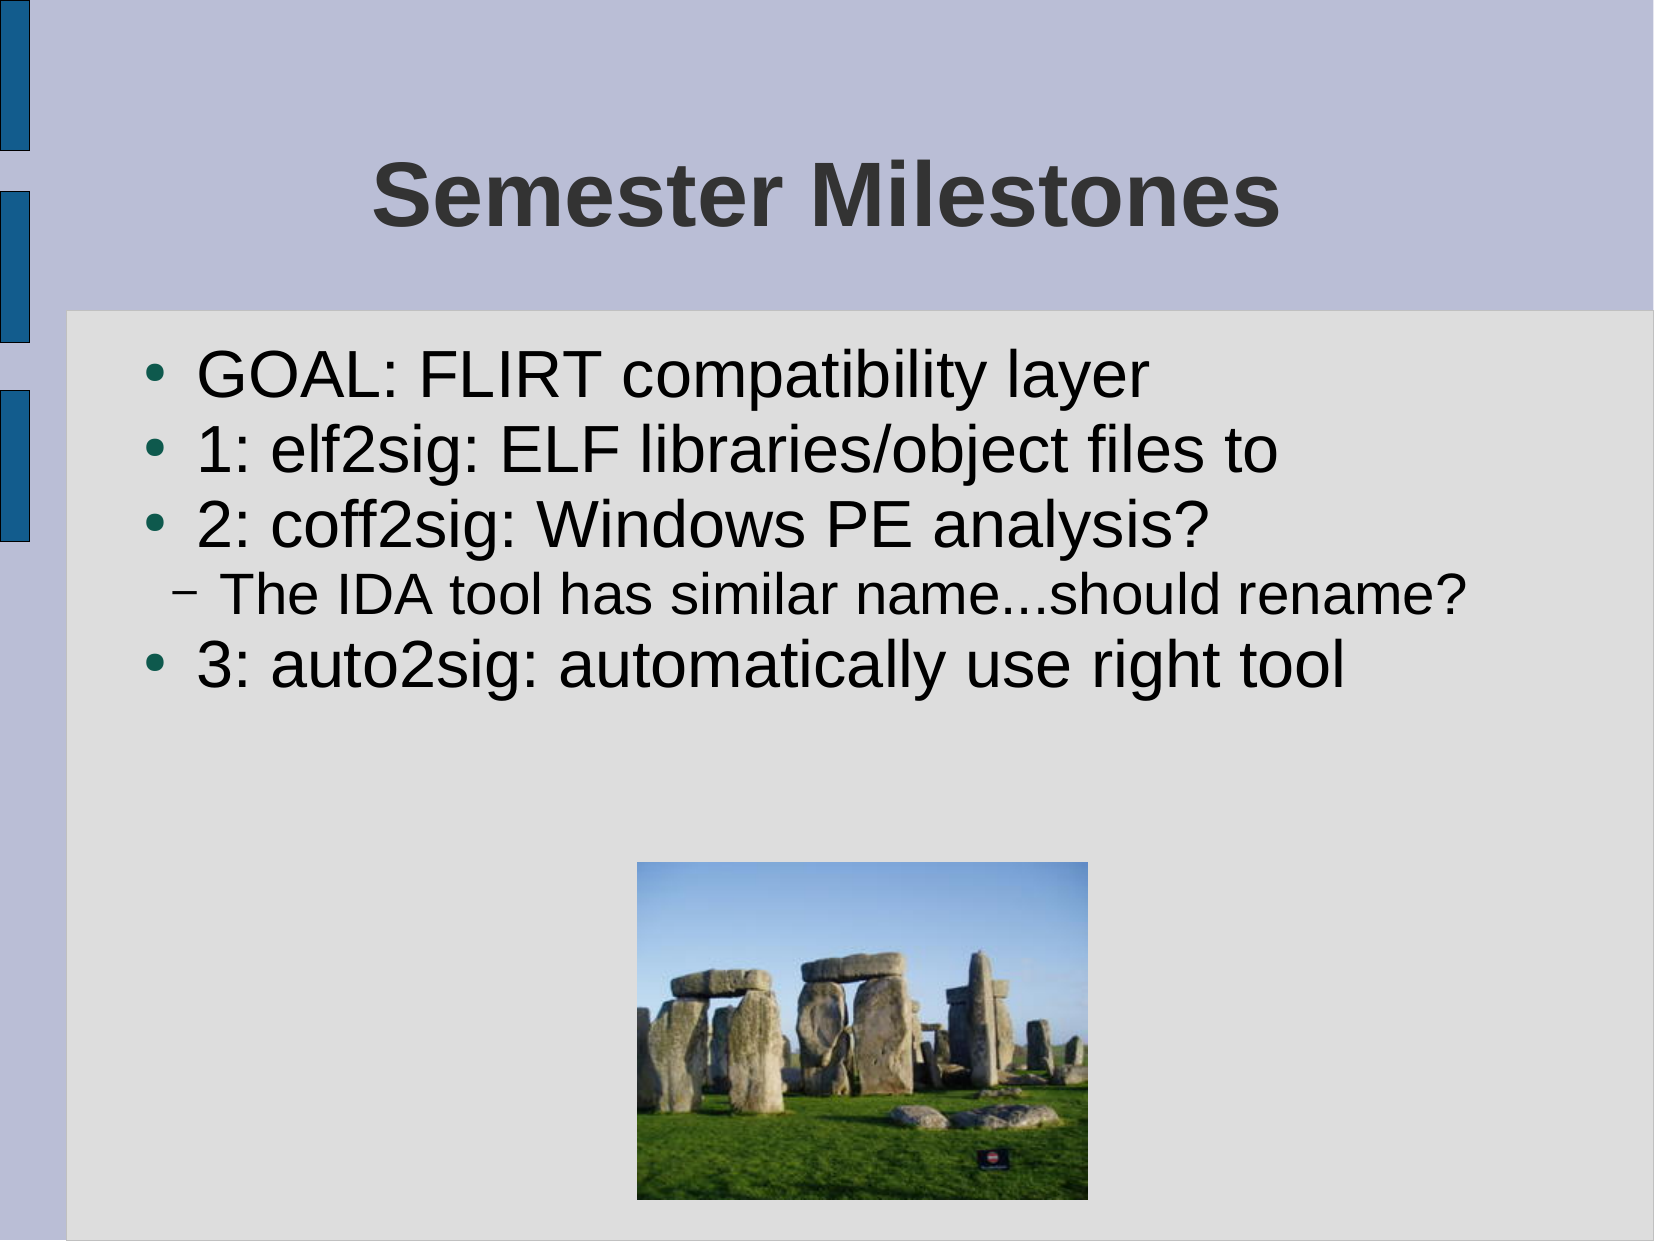

# Semester Milestones
GOAL: FLIRT compatibility layer
1: elf2sig: ELF libraries/object files to
2: coff2sig: Windows PE analysis?
The IDA tool has similar name...should rename?
3: auto2sig: automatically use right tool